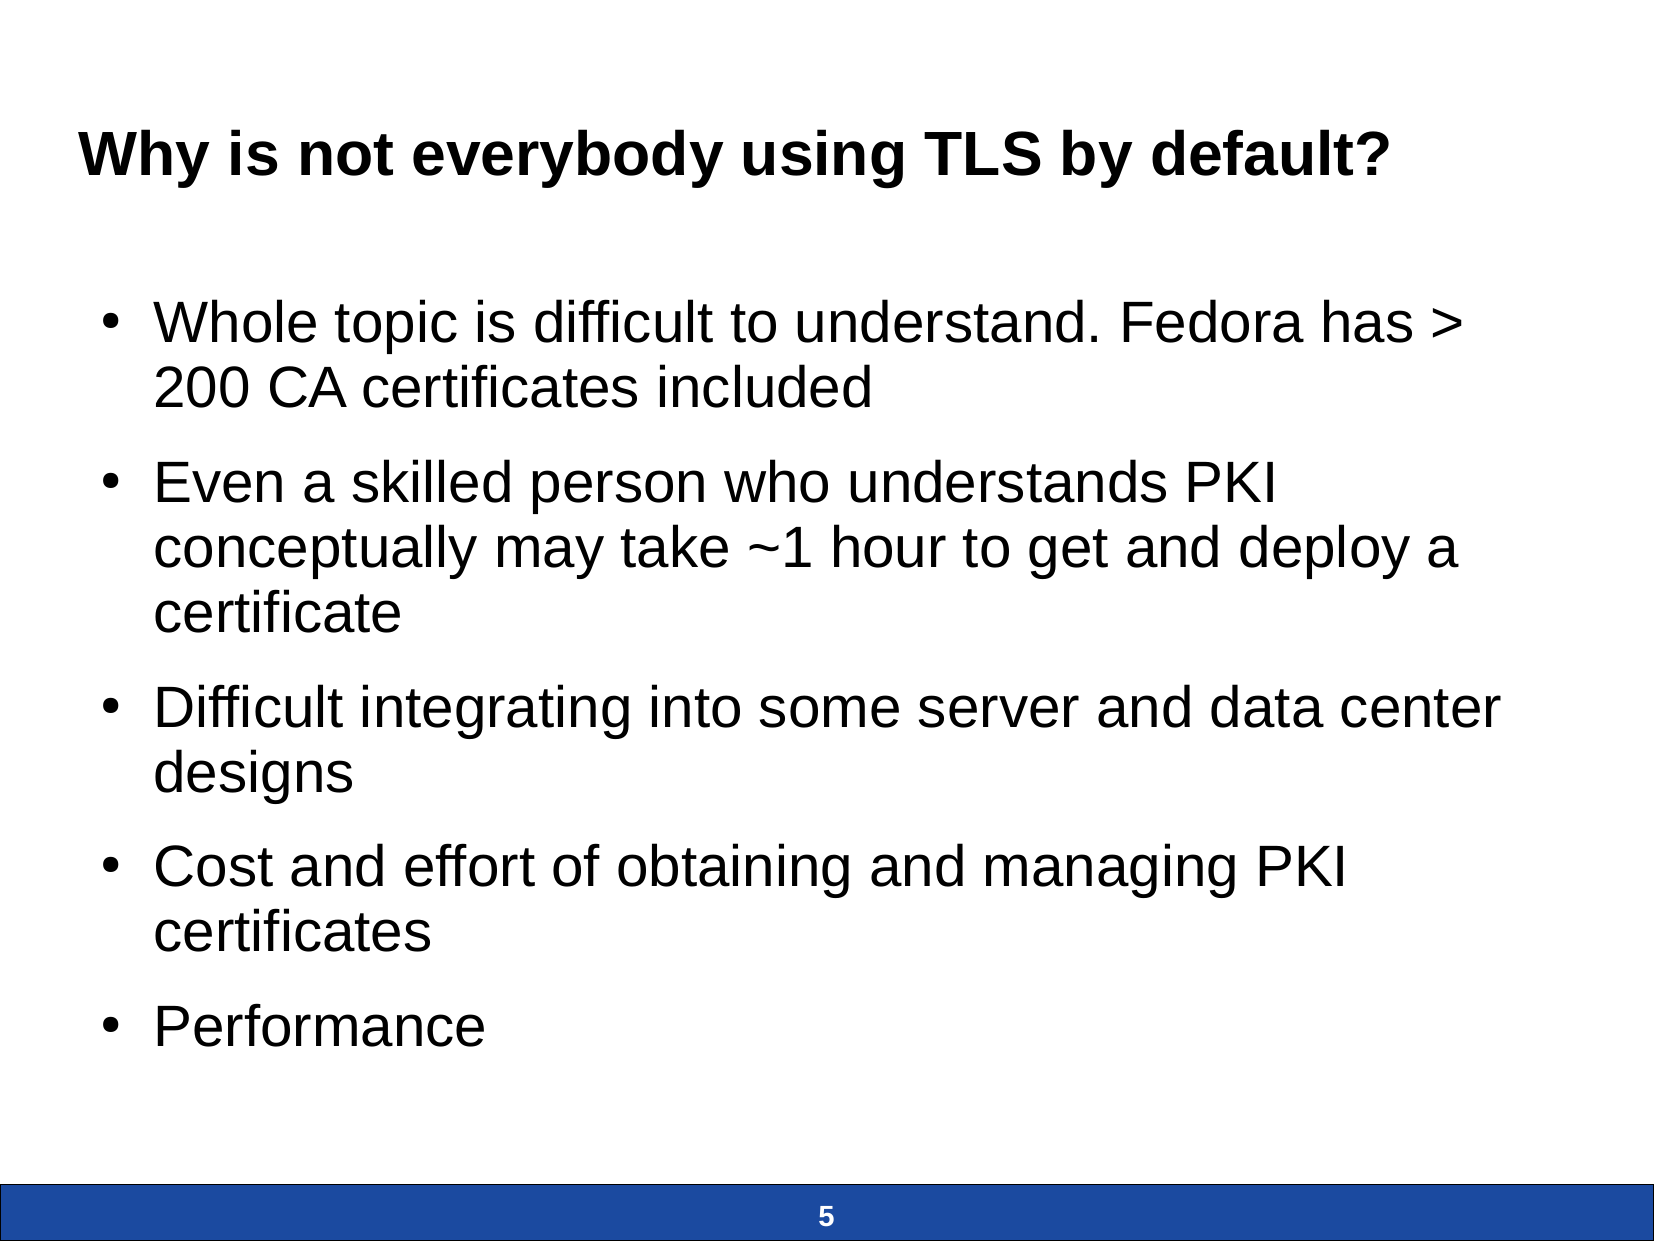

# Why is not everybody using TLS by default?
Whole topic is difficult to understand. Fedora has > 200 CA certificates included
Even a skilled person who understands PKI conceptually may take ~1 hour to get and deploy a certificate
Difficult integrating into some server and data center designs
Cost and effort of obtaining and managing PKI certificates
Performance
5